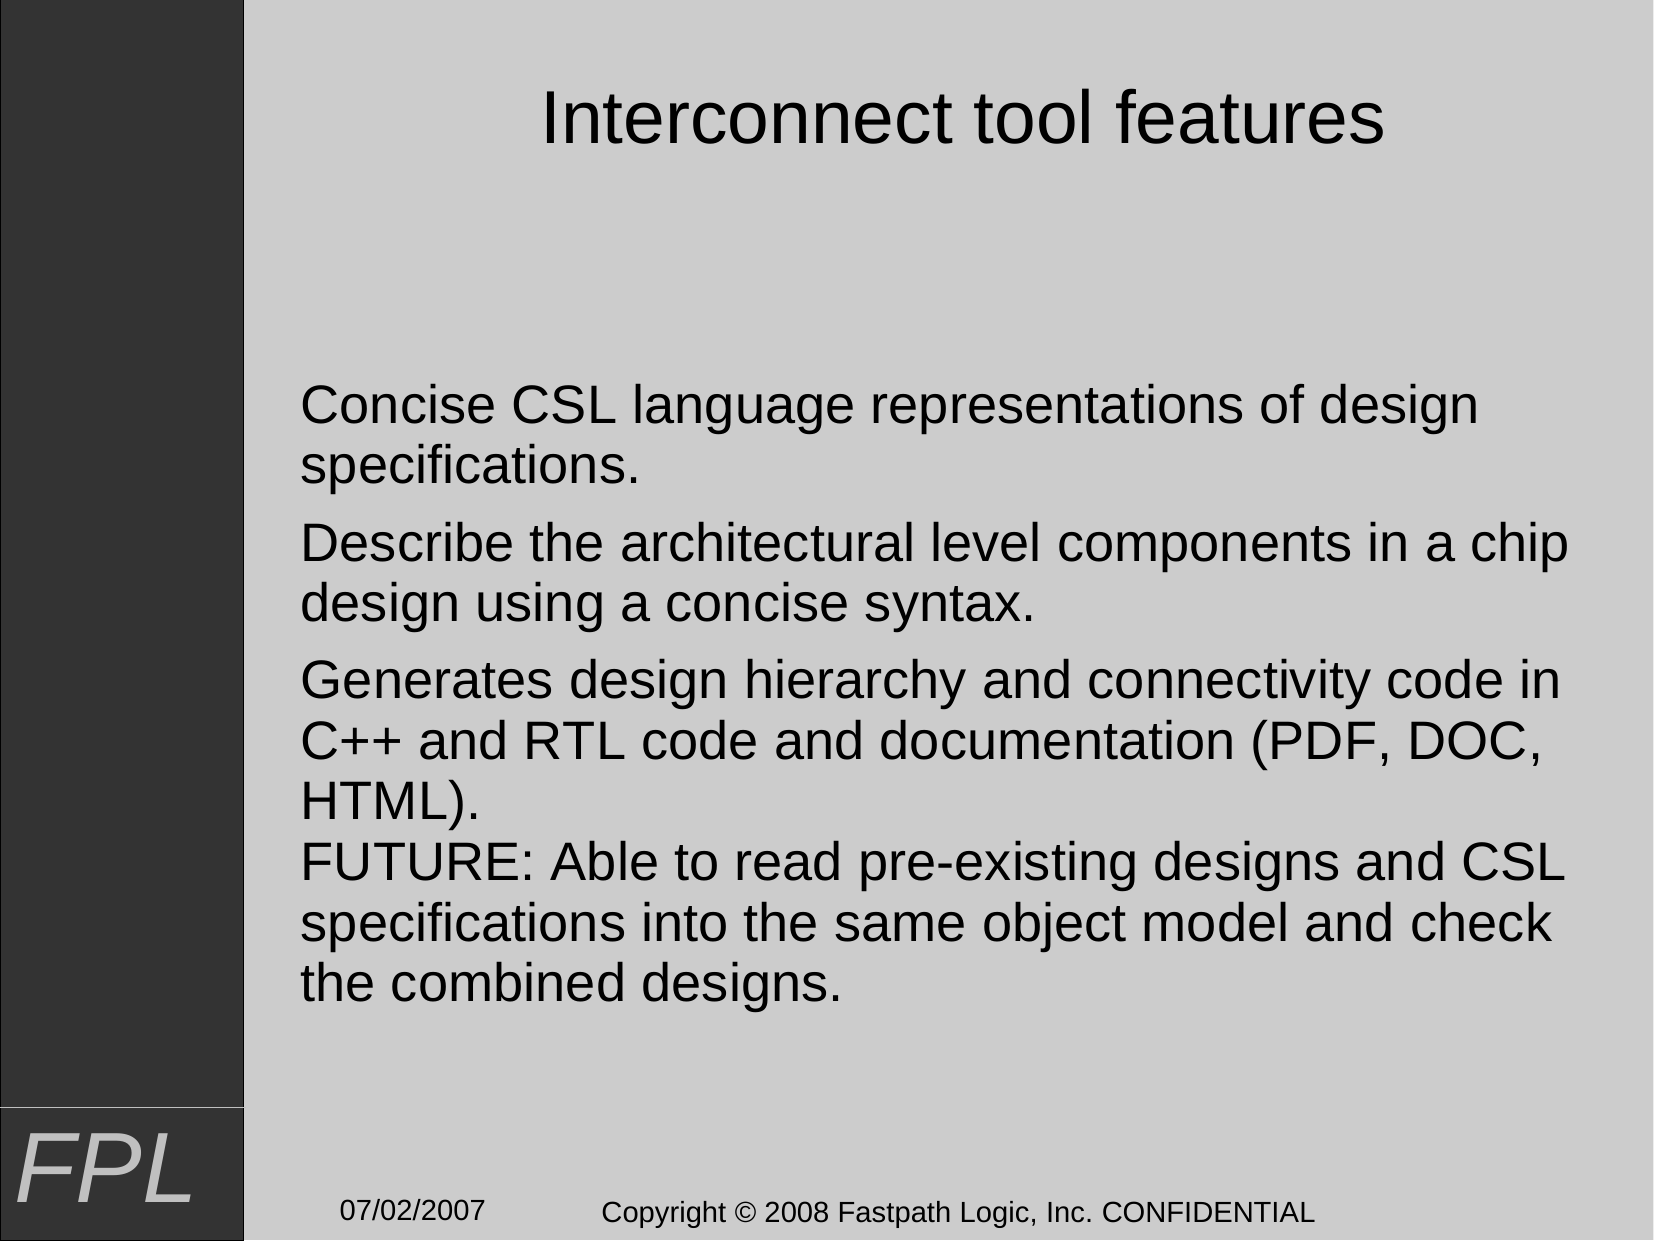

# Interconnect tool features
Concise CSL language representations of design specifications.
Describe the architectural level components in a chip design using a concise syntax.
Generates design hierarchy and connectivity code in C++ and RTL code and documentation (PDF, DOC, HTML).
FUTURE: Able to read pre-existing designs and CSL specifications into the same object model and check the combined designs.
07/02/2007
© 2007 FASTPATH LOGIC INC.